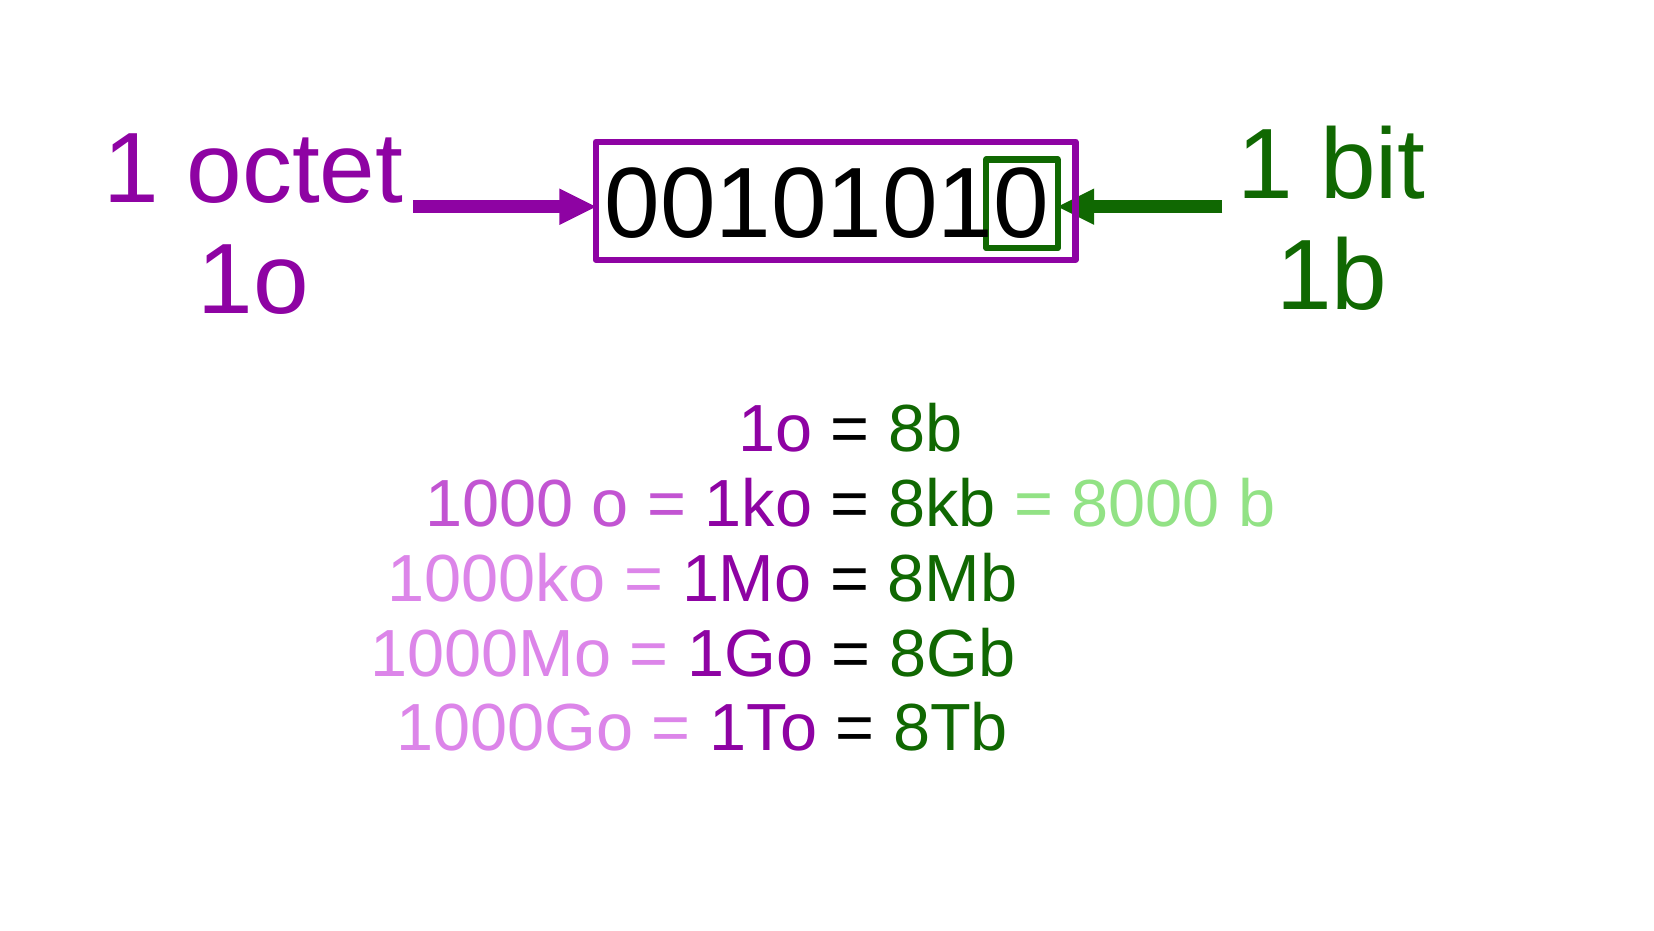

1 bit
1b
1 octet
1o
00101010
 1o = 8b
 1000 o = 1ko = 8kb = 8000 b
 1000ko = 1Mo = 8Mb
 1000Mo = 1Go = 8Gb
 1000Go = 1To = 8Tb